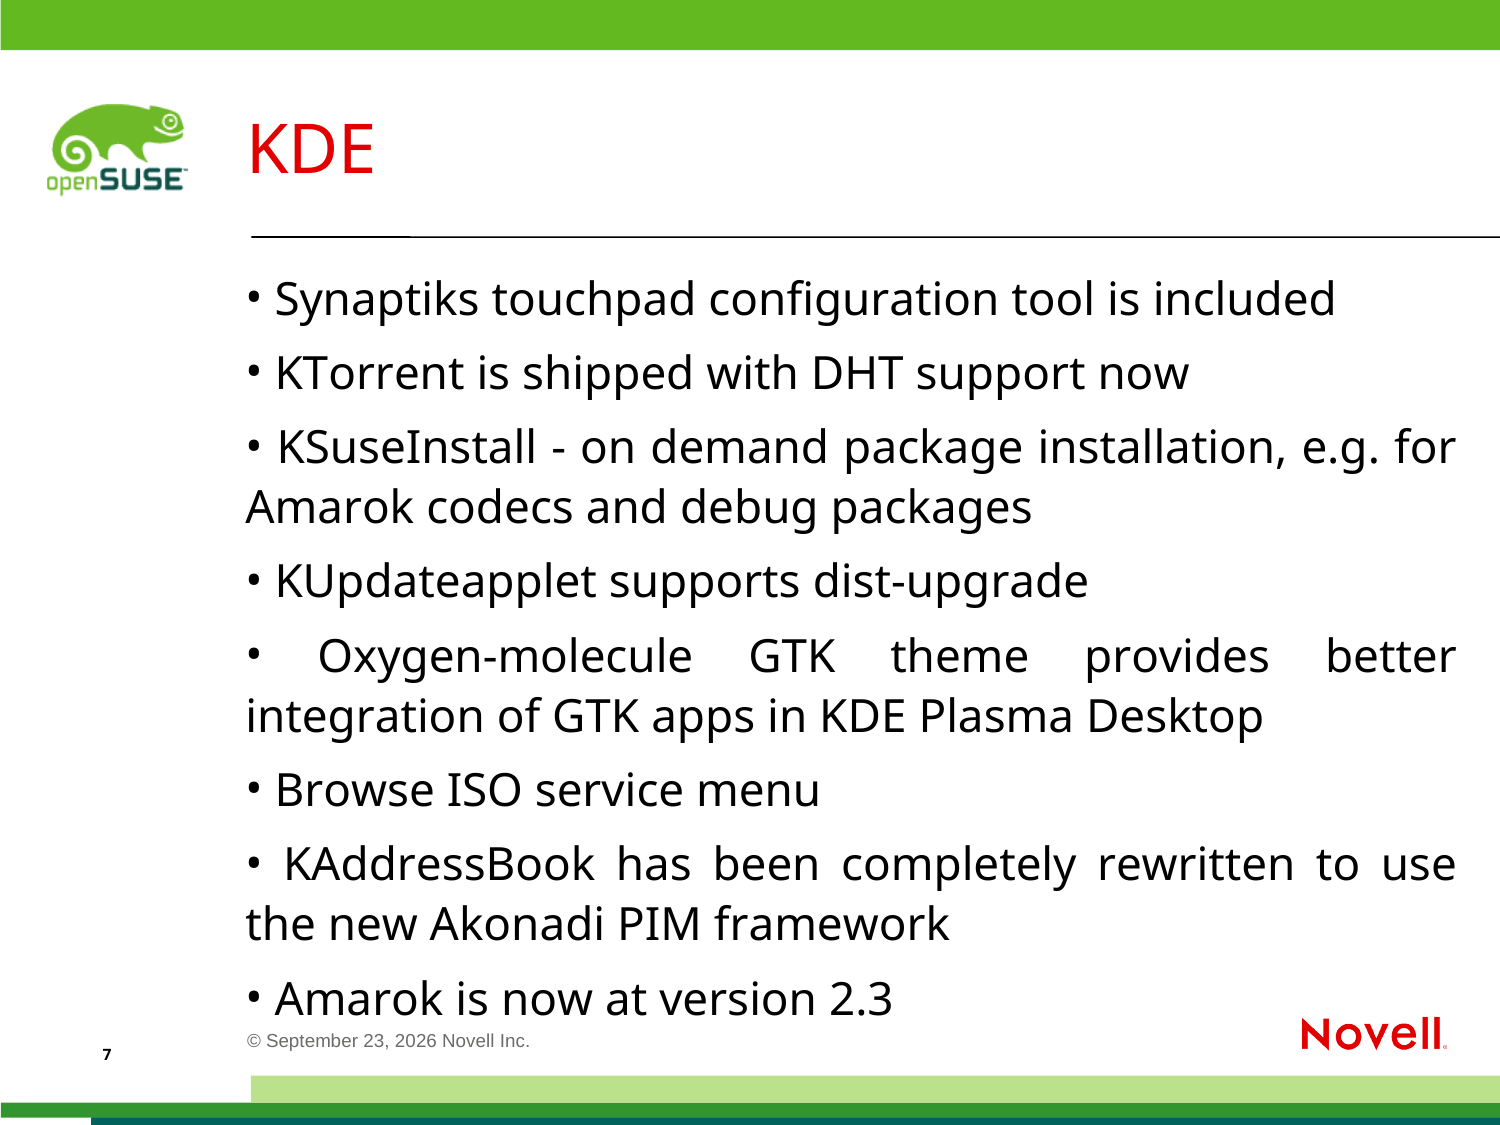

# KDE
 Synaptiks touchpad configuration tool is included
 KTorrent is shipped with DHT support now
 KSuseInstall - on demand package installation, e.g. for Amarok codecs and debug packages
 KUpdateapplet supports dist-upgrade
 Oxygen-molecule GTK theme provides better integration of GTK apps in KDE Plasma Desktop
 Browse ISO service menu
 KAddressBook has been completely rewritten to use the new Akonadi PIM framework
 Amarok is now at version 2.3